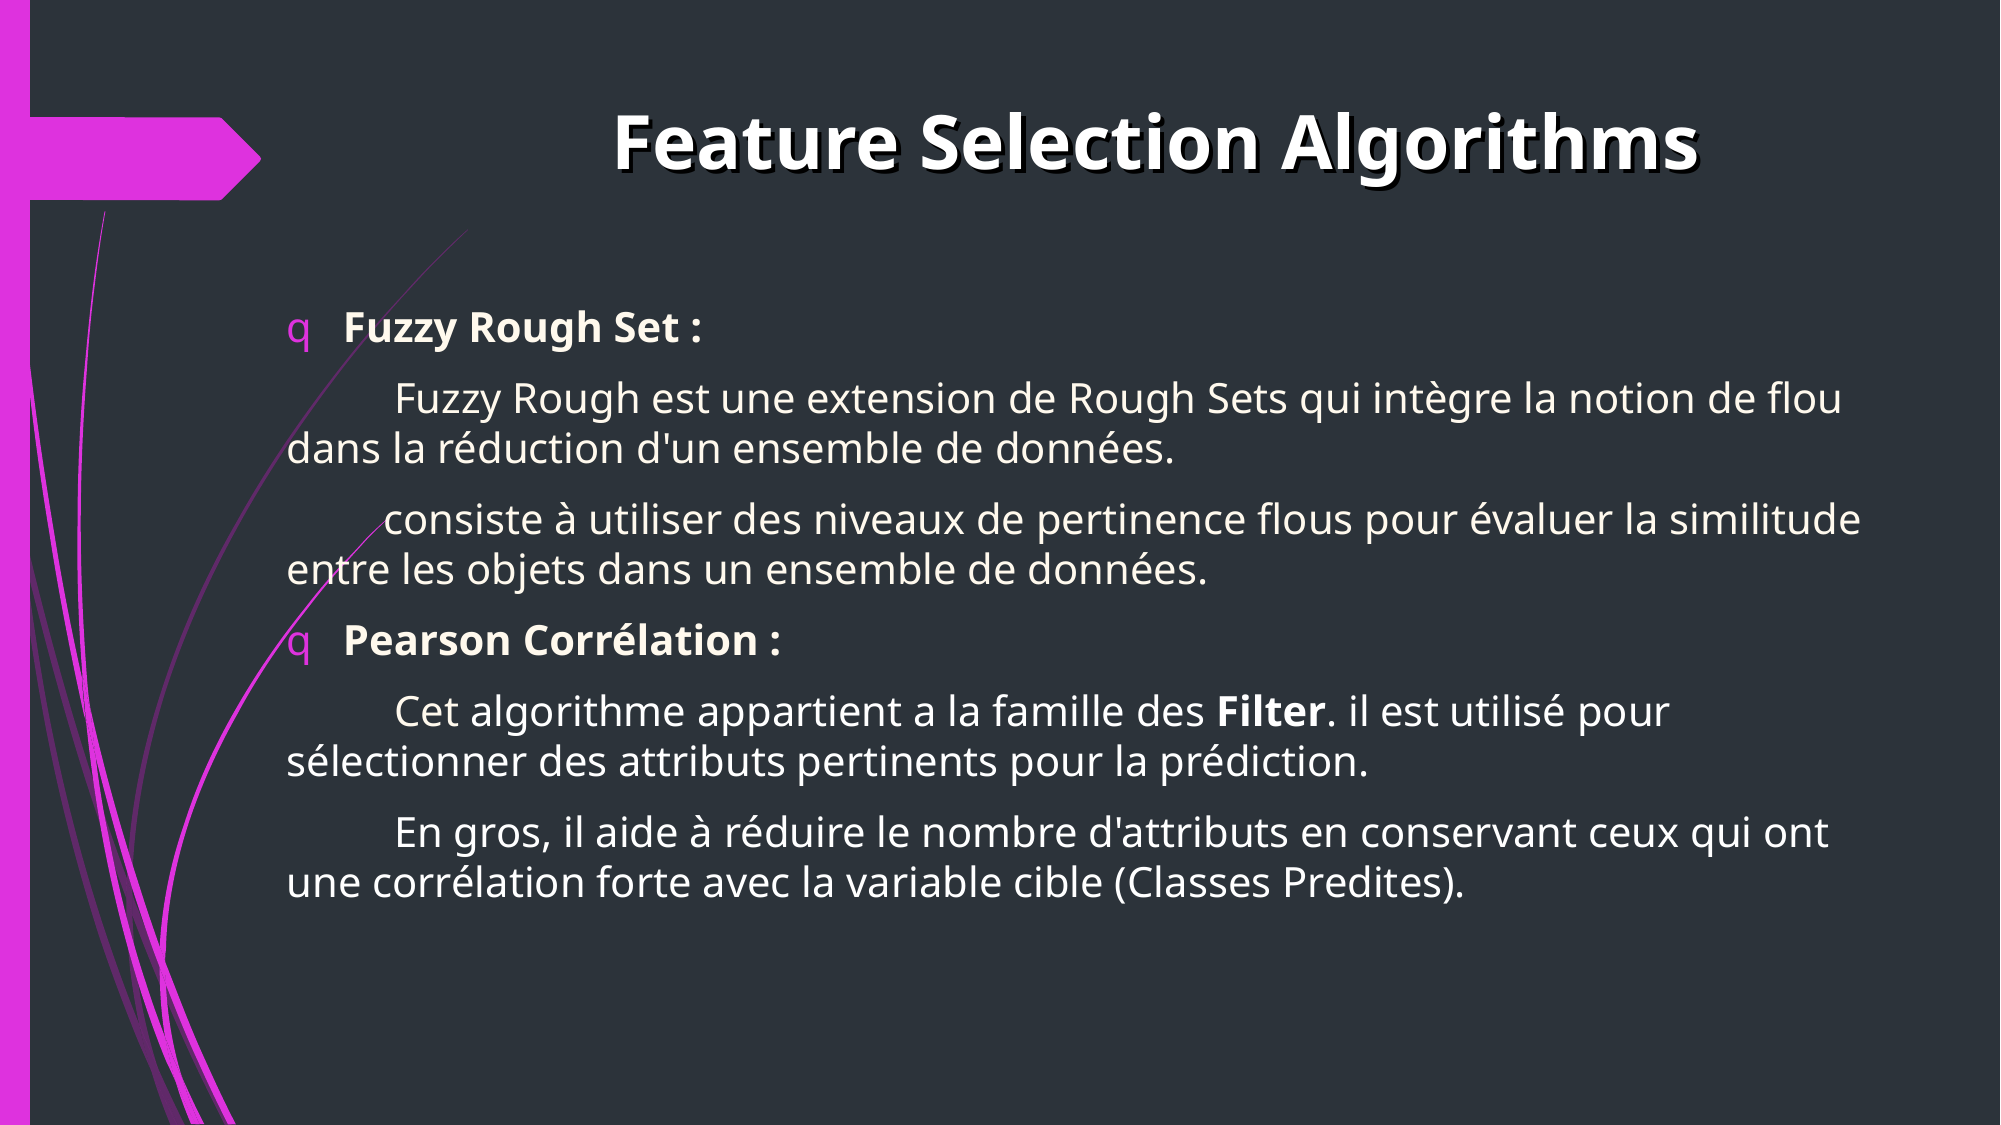

# Feature Selection Algorithms
Fuzzy Rough Set :
 Fuzzy Rough est une extension de Rough Sets qui intègre la notion de flou dans la réduction d'un ensemble de données.
 consiste à utiliser des niveaux de pertinence flous pour évaluer la similitude entre les objets dans un ensemble de données.
Pearson Corrélation :
 Cet algorithme appartient a la famille des Filter. il est utilisé pour sélectionner des attributs pertinents pour la prédiction.
 En gros, il aide à réduire le nombre d'attributs en conservant ceux qui ont une corrélation forte avec la variable cible (Classes Predites).